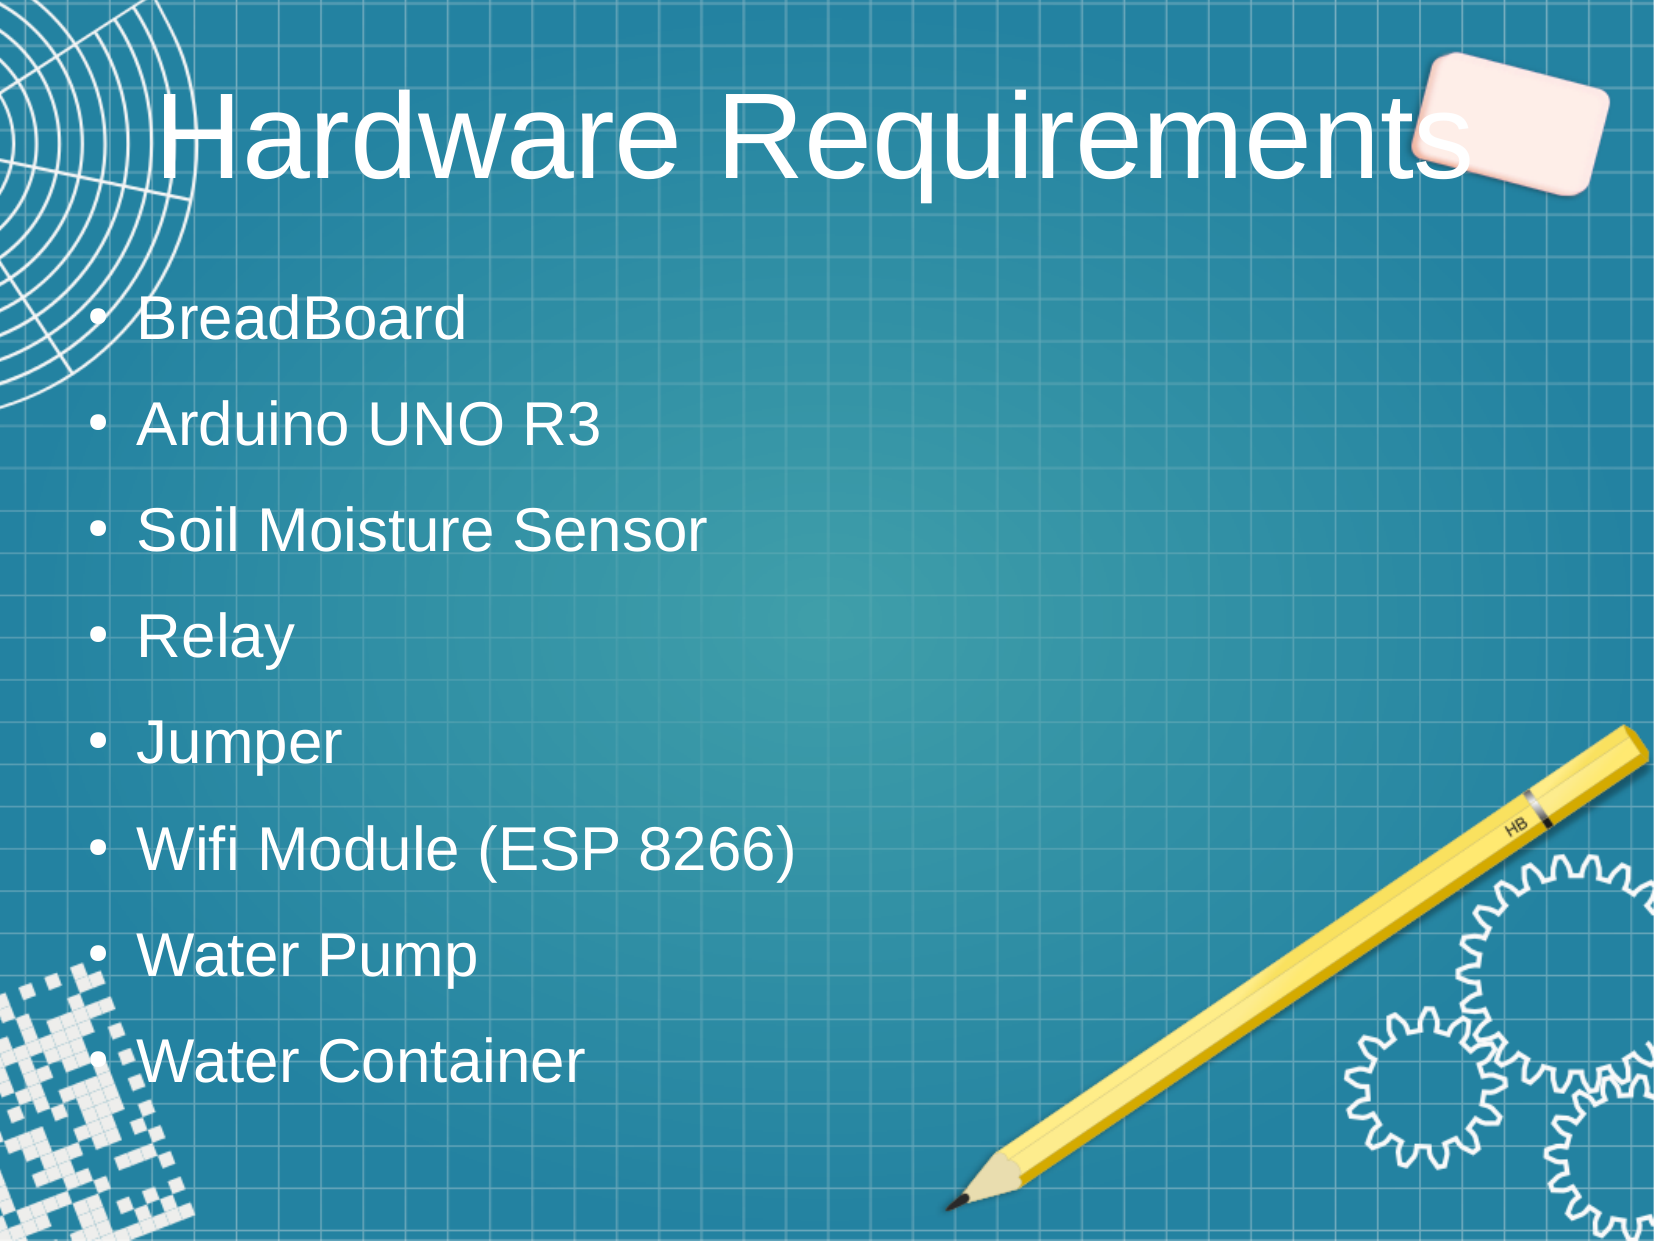

# Hardware Requirements
BreadBoard
Arduino UNO R3
Soil Moisture Sensor
Relay
Jumper
Wifi Module (ESP 8266)
Water Pump
Water Container